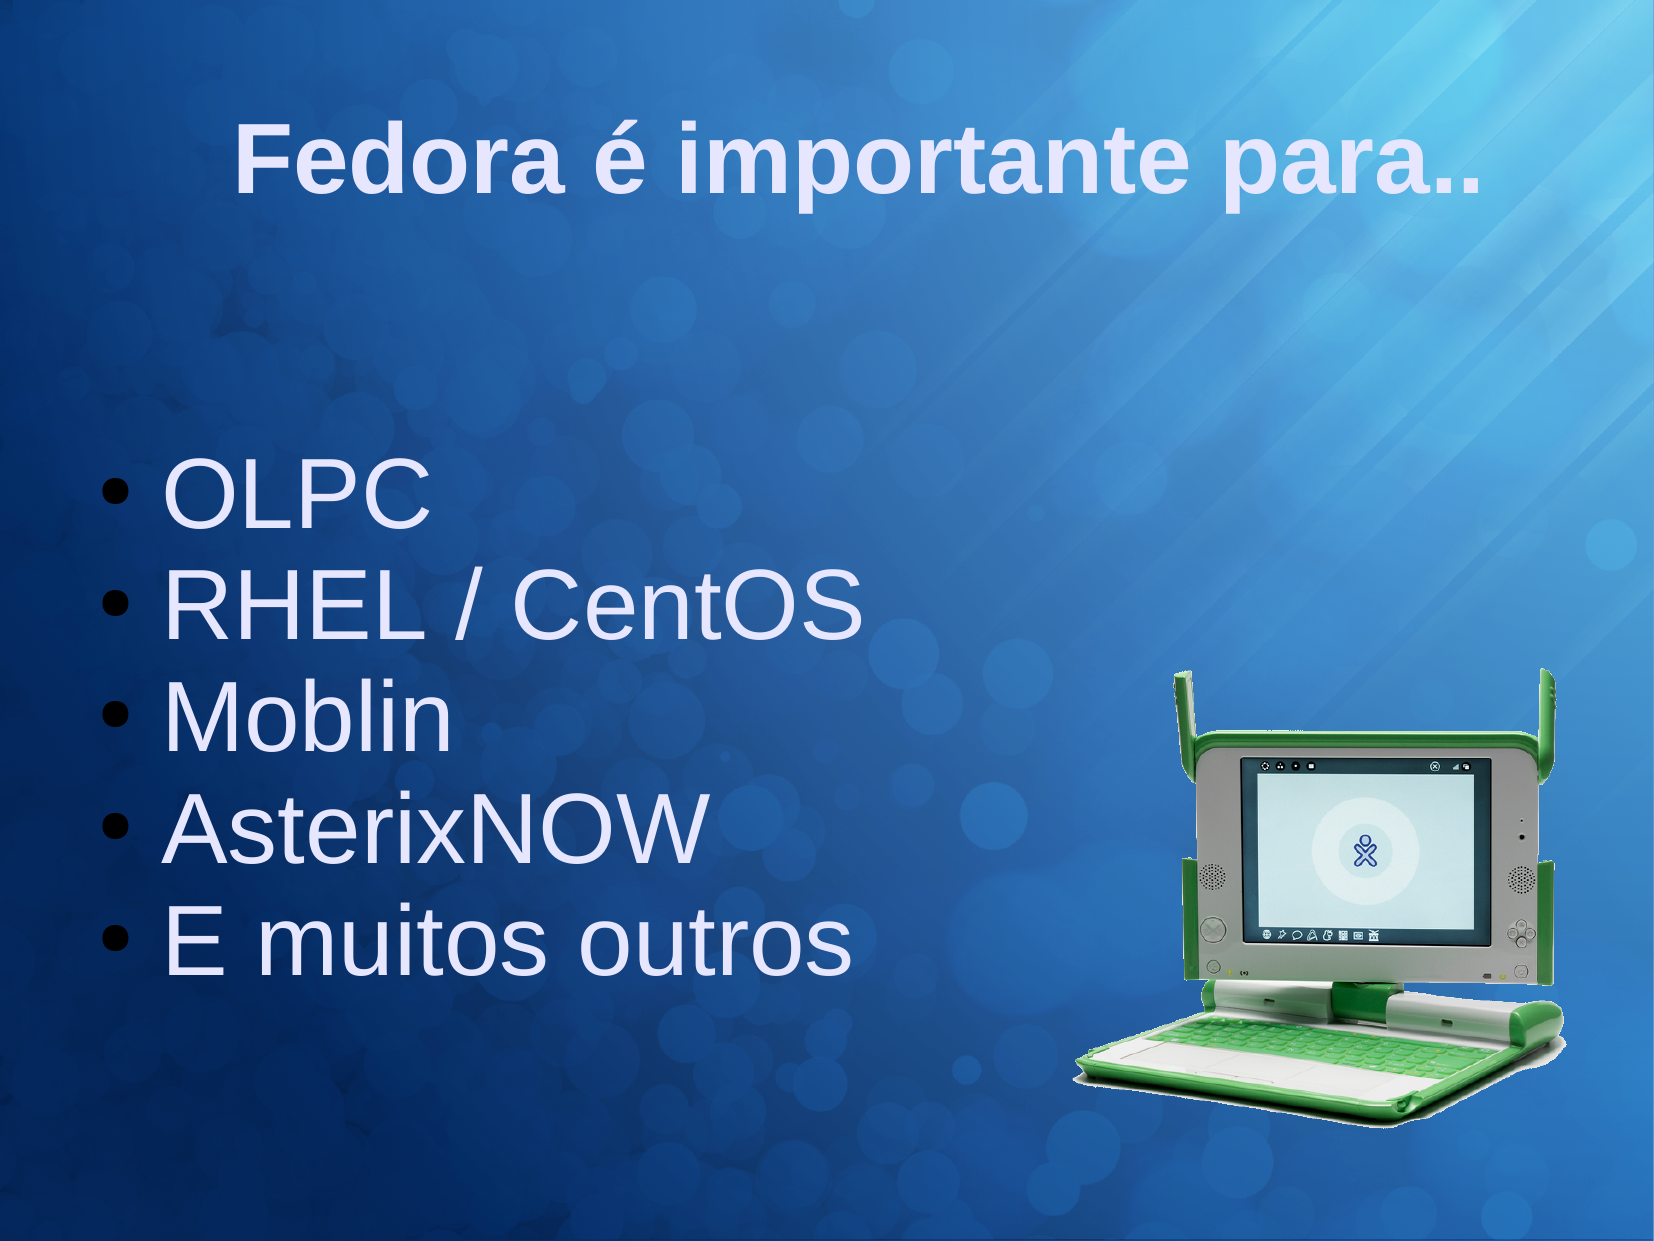

Fedora é importante para..
 OLPC
 RHEL / CentOS
 Moblin
 AsterixNOW
 E muitos outros